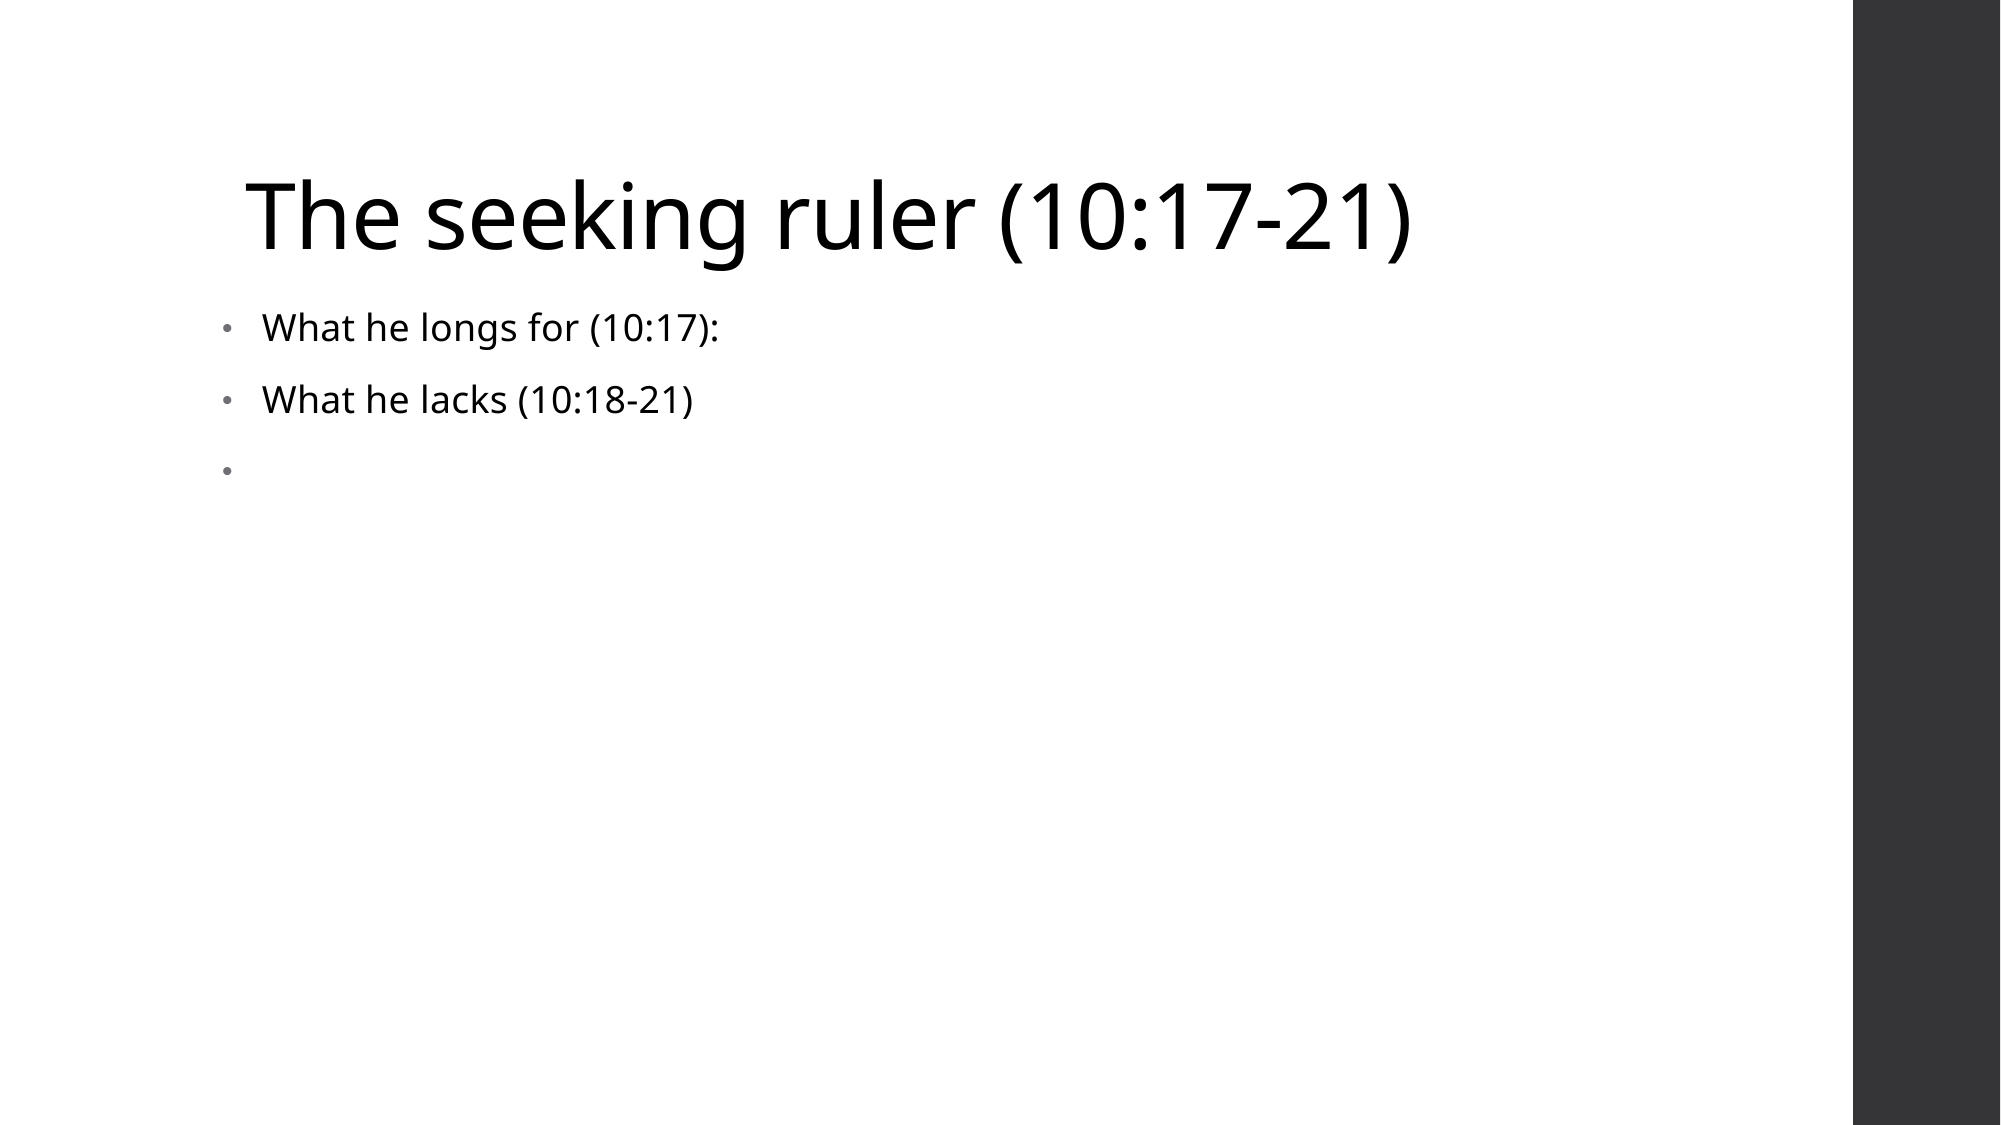

# The seeking ruler (10:17-21)
 What he longs for (10:17):
 What he lacks (10:18-21)